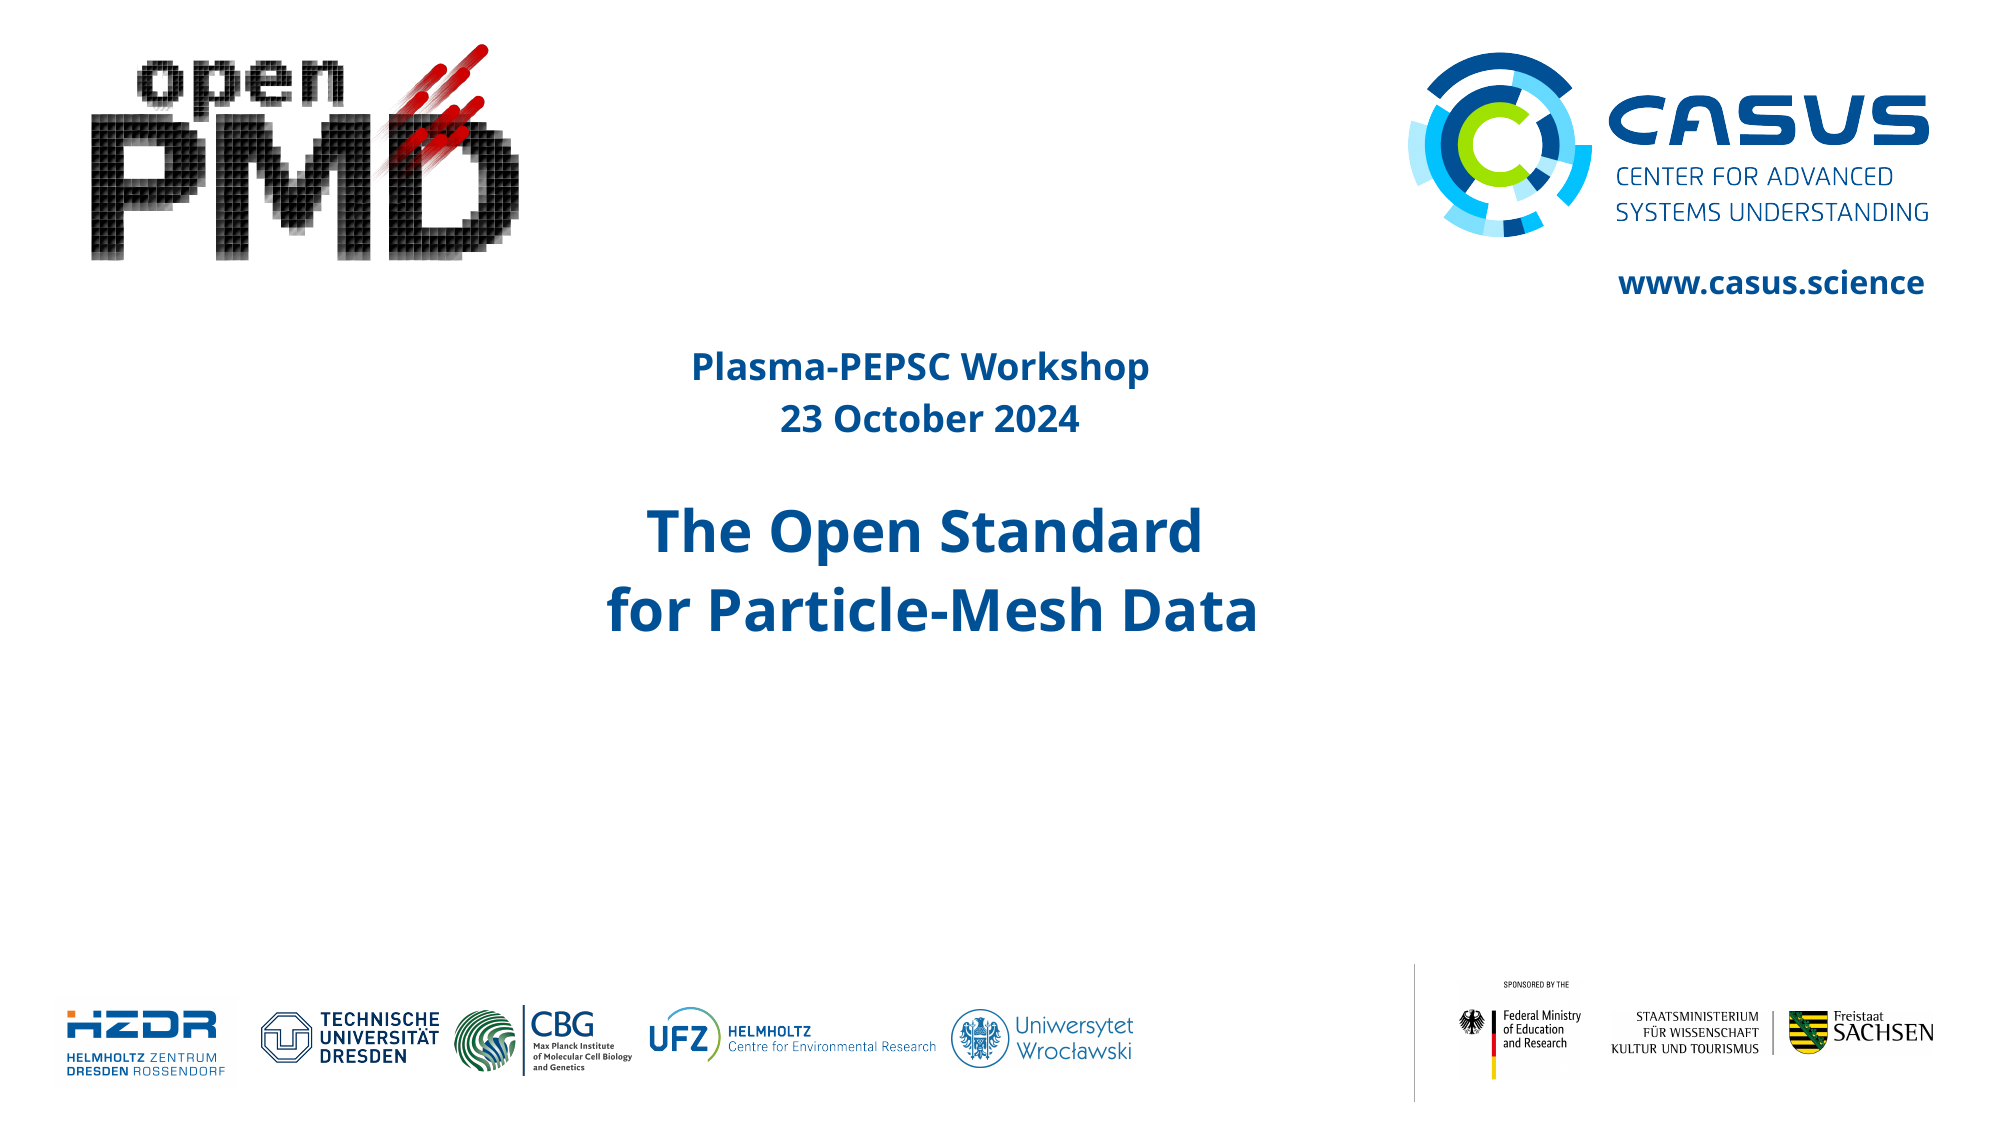

Plasma-PEPSC Workshop
23 October 2024
The Open Standard
for Particle-Mesh Data